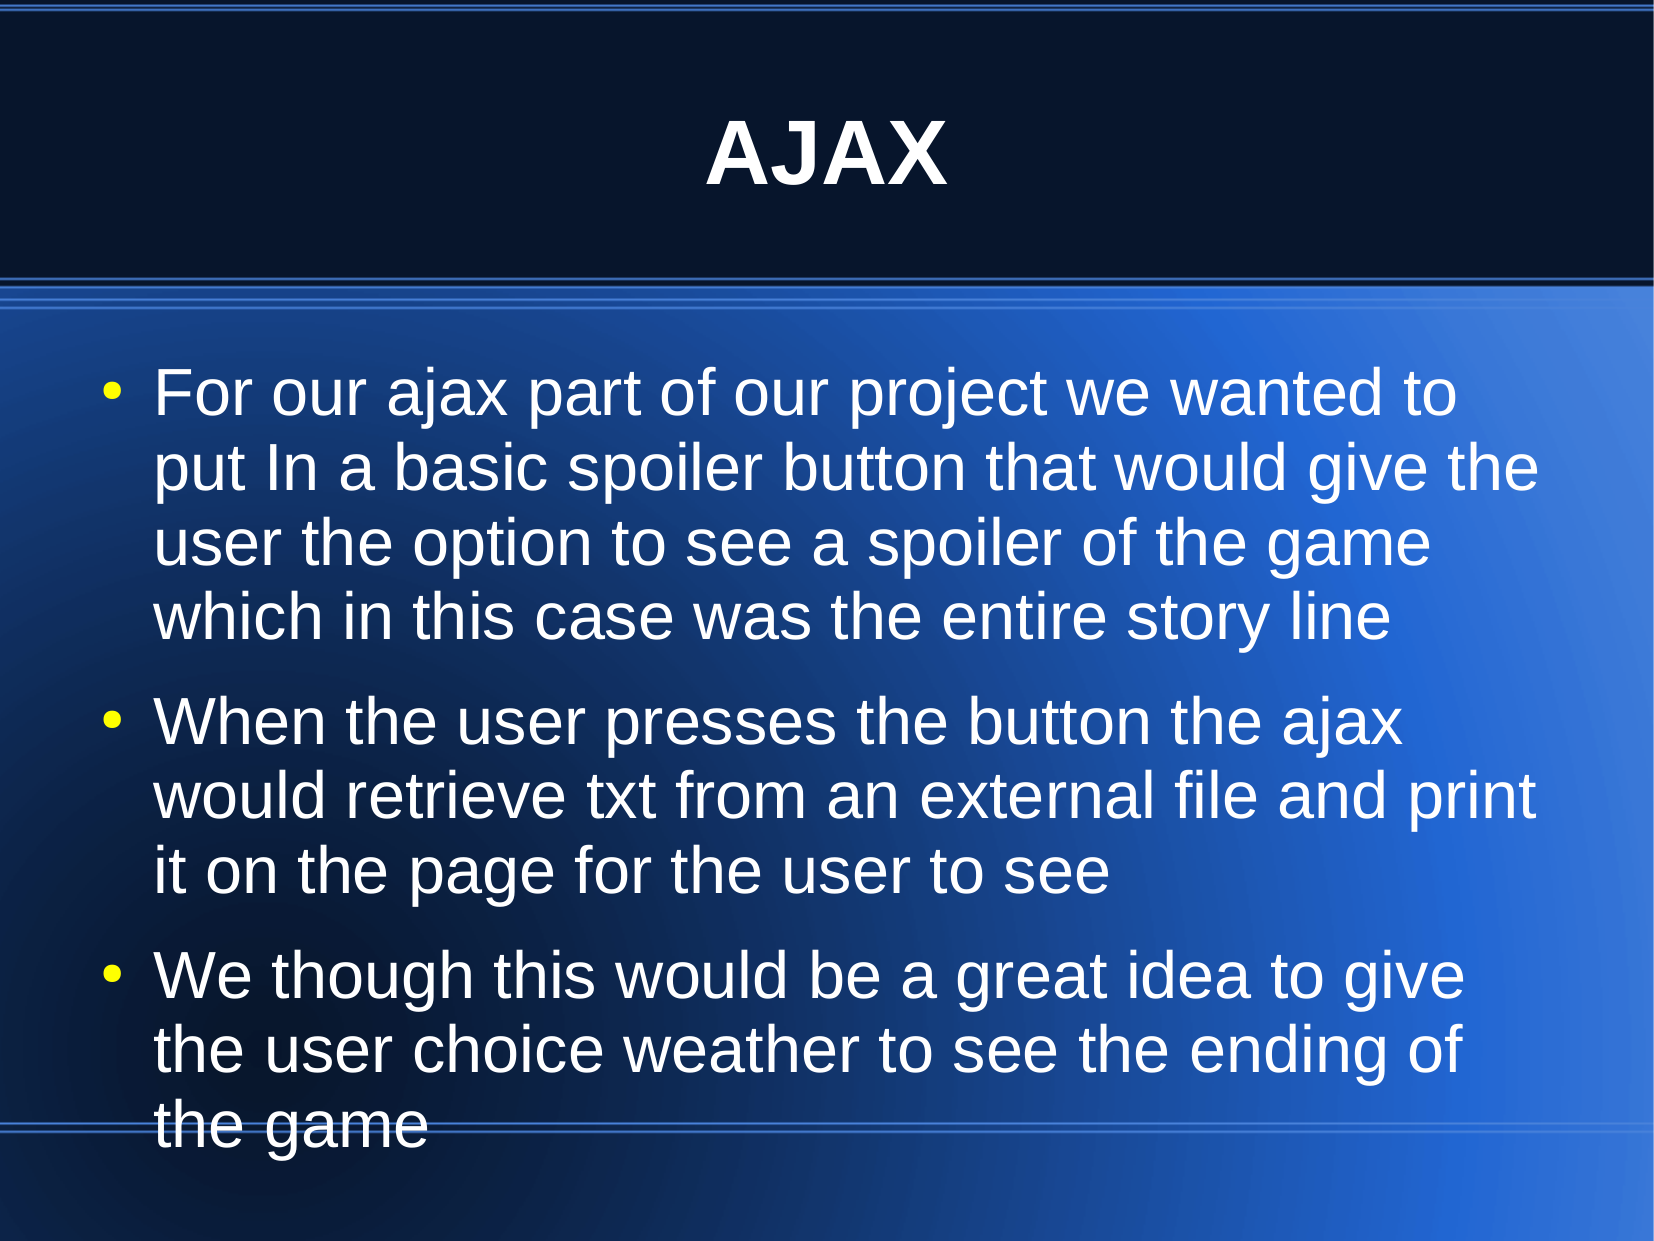

# AJAX
For our ajax part of our project we wanted to put In a basic spoiler button that would give the user the option to see a spoiler of the game which in this case was the entire story line
When the user presses the button the ajax would retrieve txt from an external file and print it on the page for the user to see
We though this would be a great idea to give the user choice weather to see the ending of the game